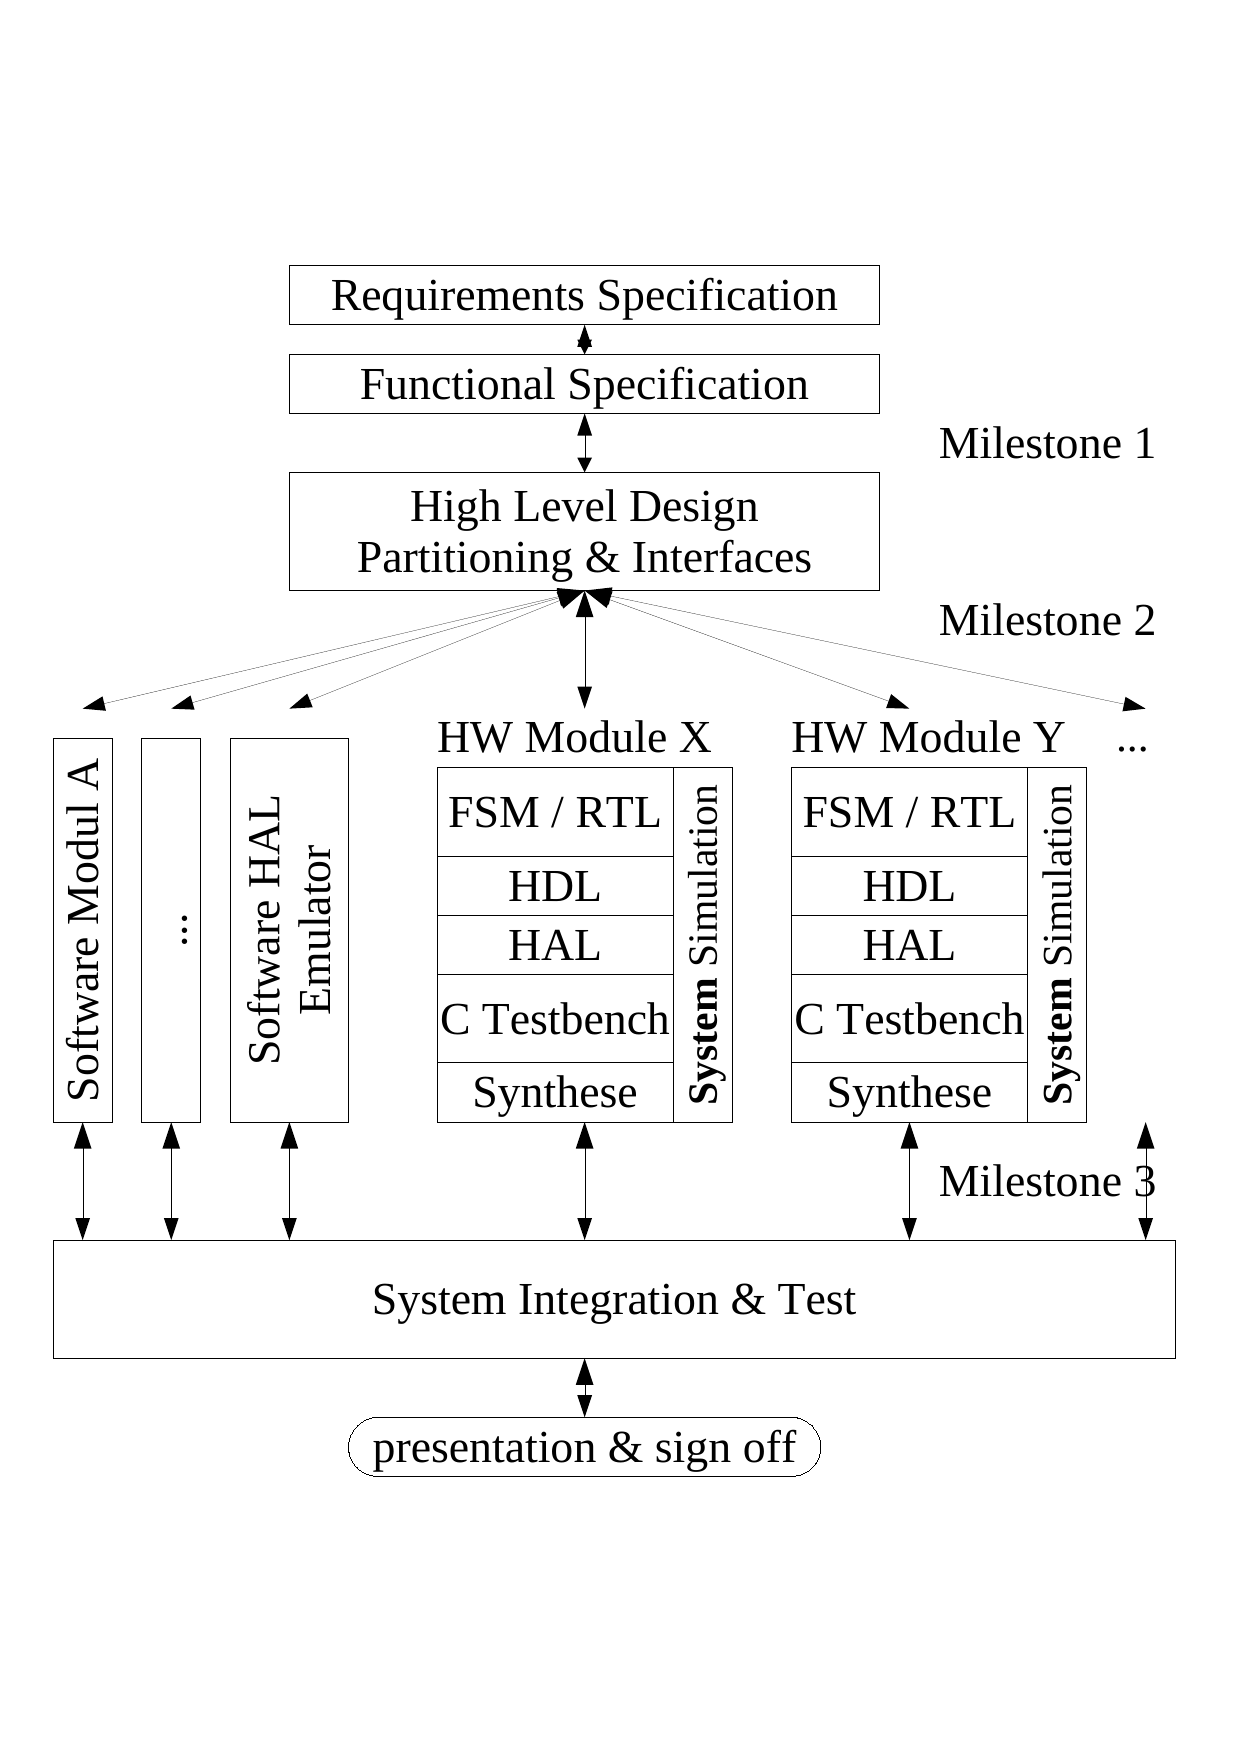

Requirements Specification
Functional Specification
Milestone 1
High Level Design
Partitioning & Interfaces
Milestone 2
HW Module X
HW Module Y
...
FSM / RTL
FSM / RTL
HDL
HDL
Software HAL
Emulator
Software Modul A
...
HAL
System Simulation
HAL
System Simulation
C Testbench
C Testbench
Synthese
Synthese
Milestone 3
System Integration & Test
presentation & sign off